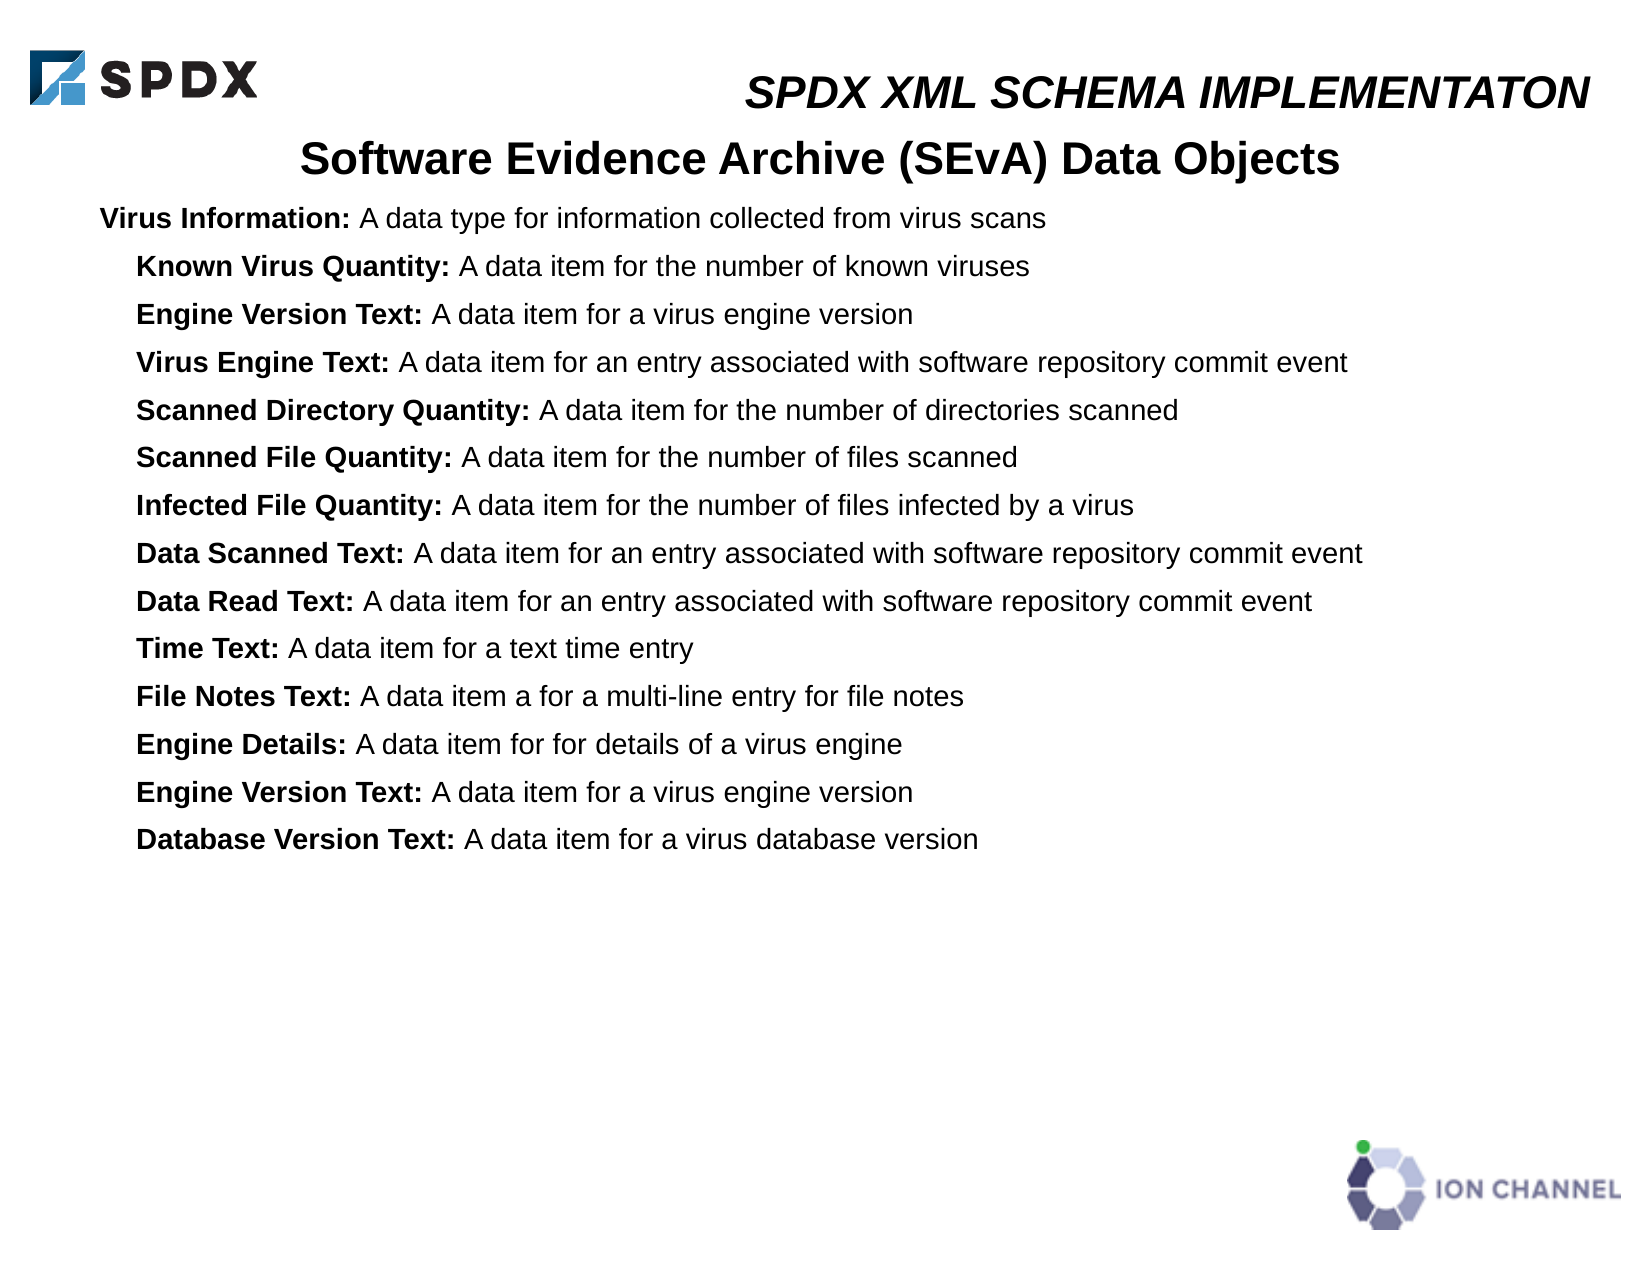

SPDX XML SCHEMA IMPLEMENTATON
Software Evidence Archive (SEvA) Data Objects
	Virus Information: A data type for information collected from virus scans
		Known Virus Quantity: A data item for the number of known viruses
		Engine Version Text: A data item for a virus engine version
		Virus Engine Text: A data item for an entry associated with software repository commit event
		Scanned Directory Quantity: A data item for the number of directories scanned
		Scanned File Quantity: A data item for the number of files scanned
		Infected File Quantity: A data item for the number of files infected by a virus
		Data Scanned Text: A data item for an entry associated with software repository commit event
		Data Read Text: A data item for an entry associated with software repository commit event
		Time Text: A data item for a text time entry
		File Notes Text: A data item a for a multi-line entry for file notes
		Engine Details: A data item for for details of a virus engine
		Engine Version Text: A data item for a virus engine version
		Database Version Text: A data item for a virus database version